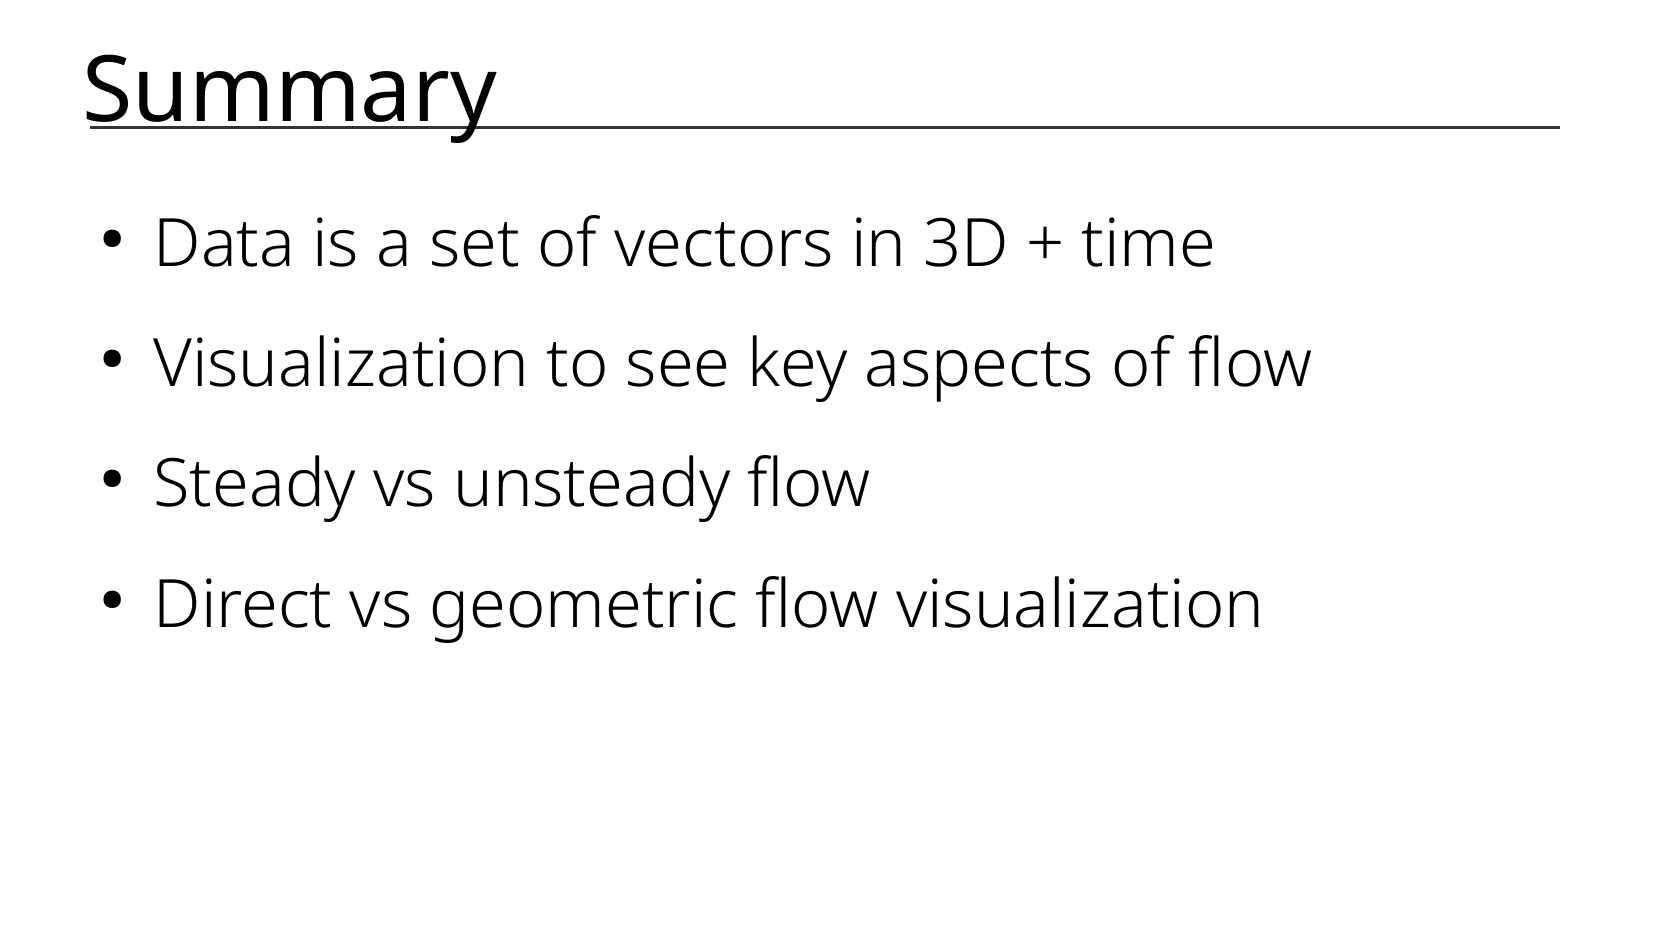

# Summary
Data is a set of vectors in 3D + time
Visualization to see key aspects of flow
Steady vs unsteady flow
Direct vs geometric flow visualization